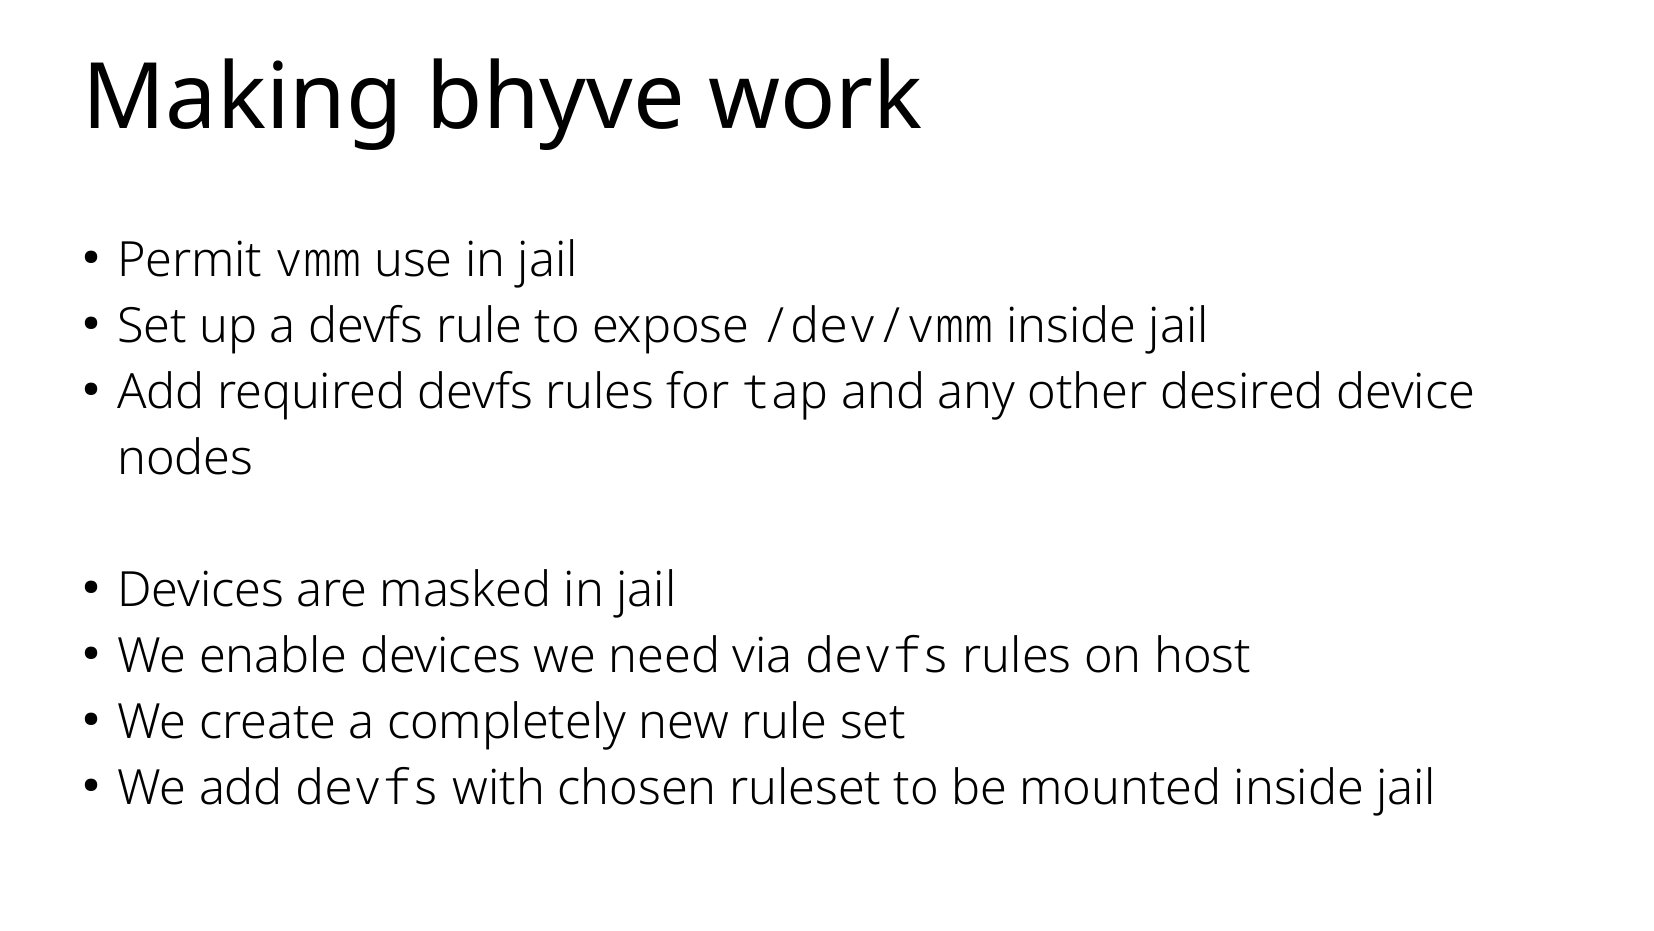

# Making bhyve work
Permit vmm use in jail
Set up a devfs rule to expose /dev/vmm inside jail
Add required devfs rules for tap and any other desired device nodes
Devices are masked in jail
We enable devices we need via devfs rules on host
We create a completely new rule set
We add devfs with chosen ruleset to be mounted inside jail